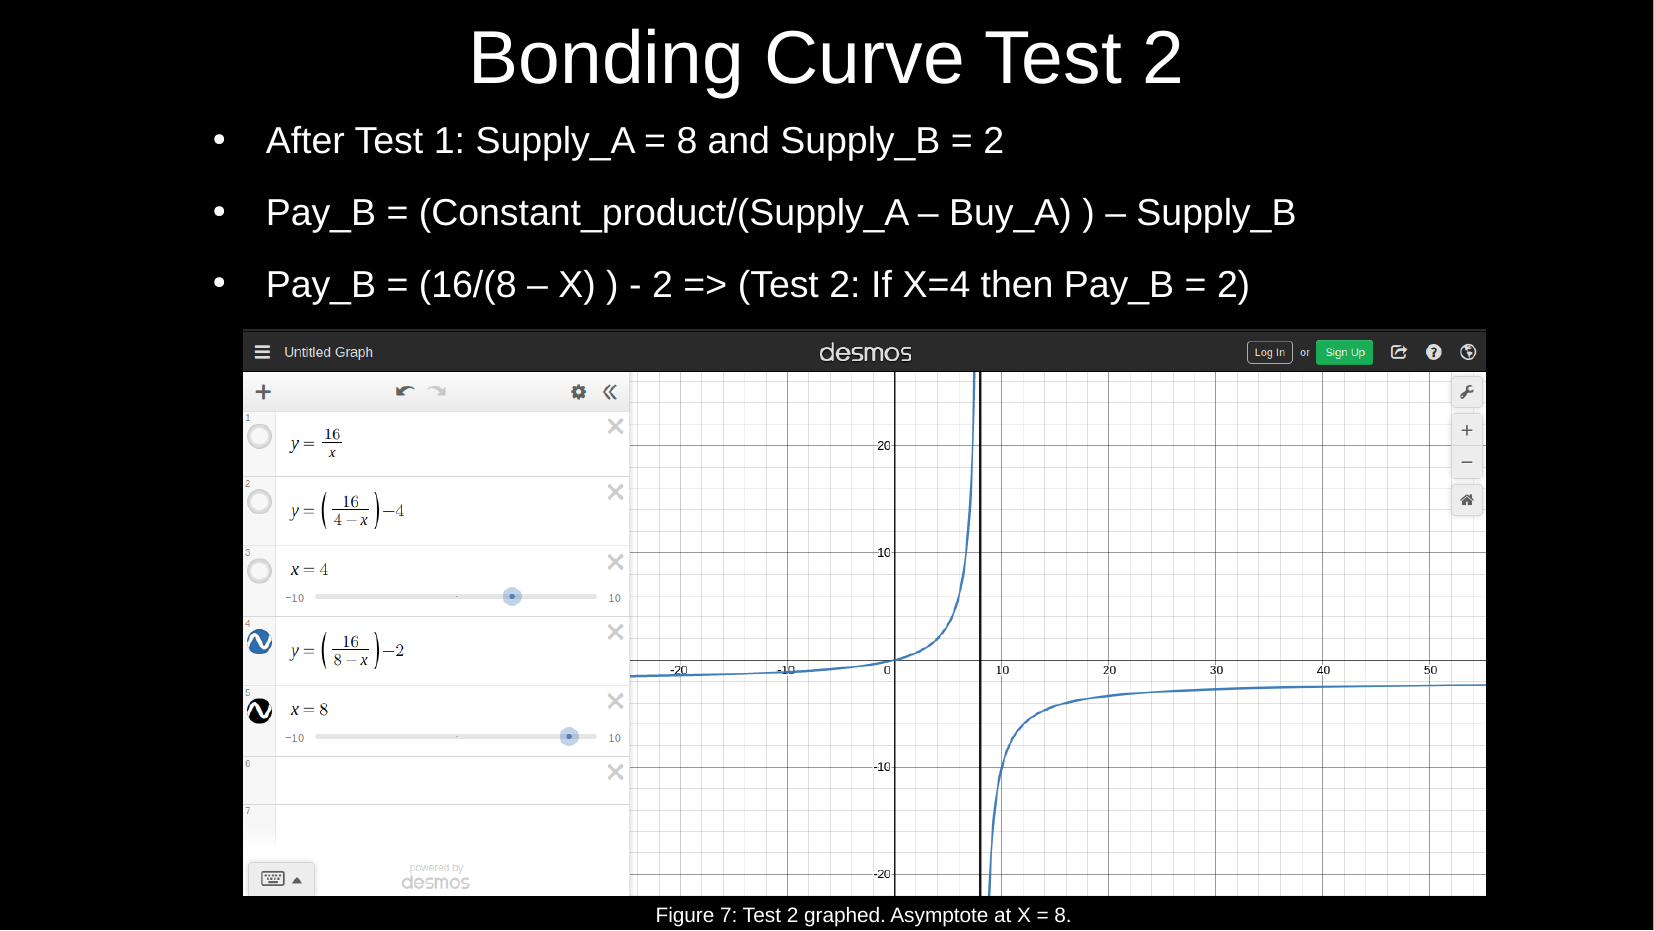

# Bonding Curve Test 2
After Test 1: Supply_A = 8 and Supply_B = 2
Pay_B = (Constant_product/(Supply_A – Buy_A) ) – Supply_B
Pay_B = (16/(8 – X) ) - 2 => (Test 2: If X=4 then Pay_B = 2)
Figure 7: Test 2 graphed. Asymptote at X = 8.